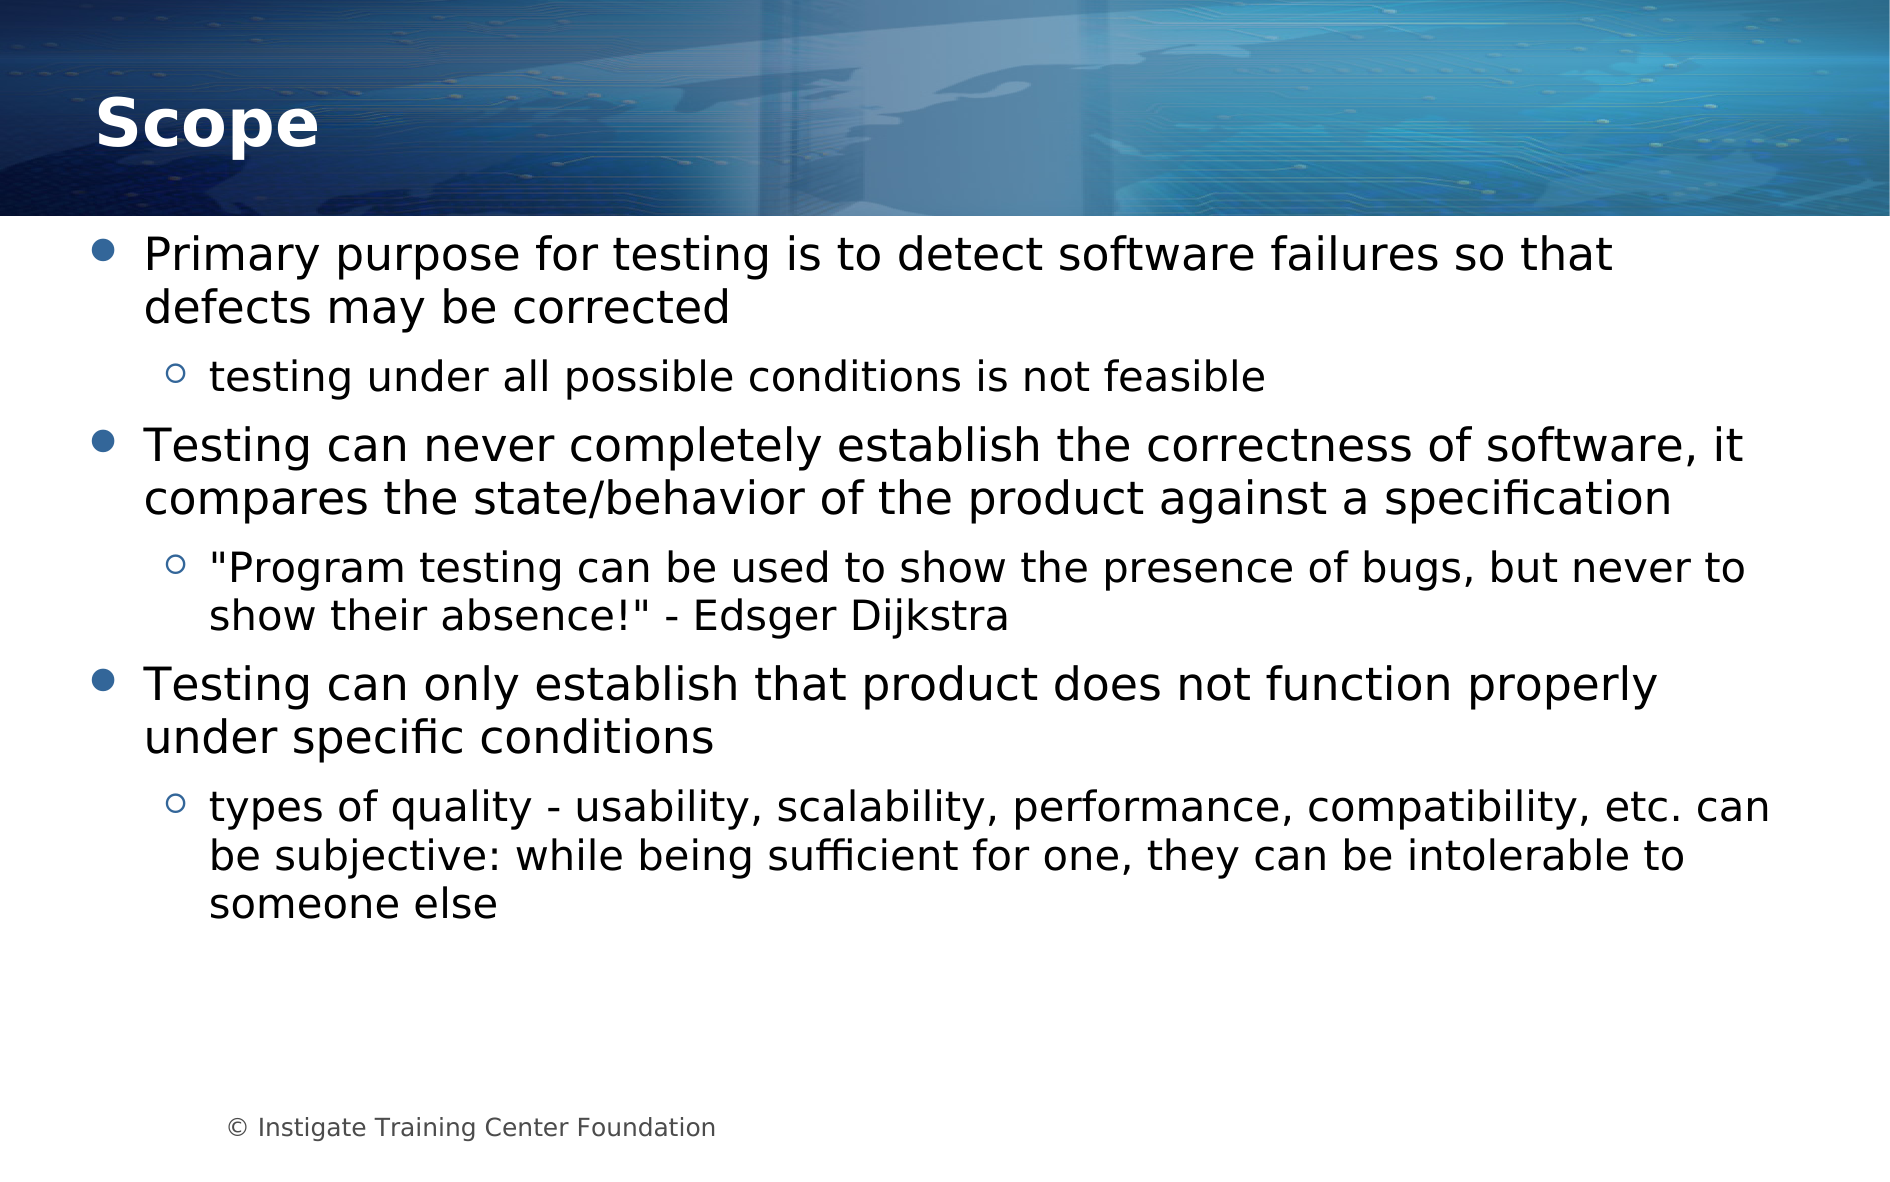

# Scope
Primary purpose for testing is to detect software failures so that defects may be corrected
testing under all possible conditions is not feasible
Testing can never completely establish the correctness of software, it compares the state/behavior of the product against a specification
"Program testing can be used to show the presence of bugs, but never to show their absence!" - Edsger Dijkstra
Testing can only establish that product does not function properly under specific conditions
types of quality - usability, scalability, performance, compatibility, etc. can be subjective: while being sufficient for one, they can be intolerable to someone else